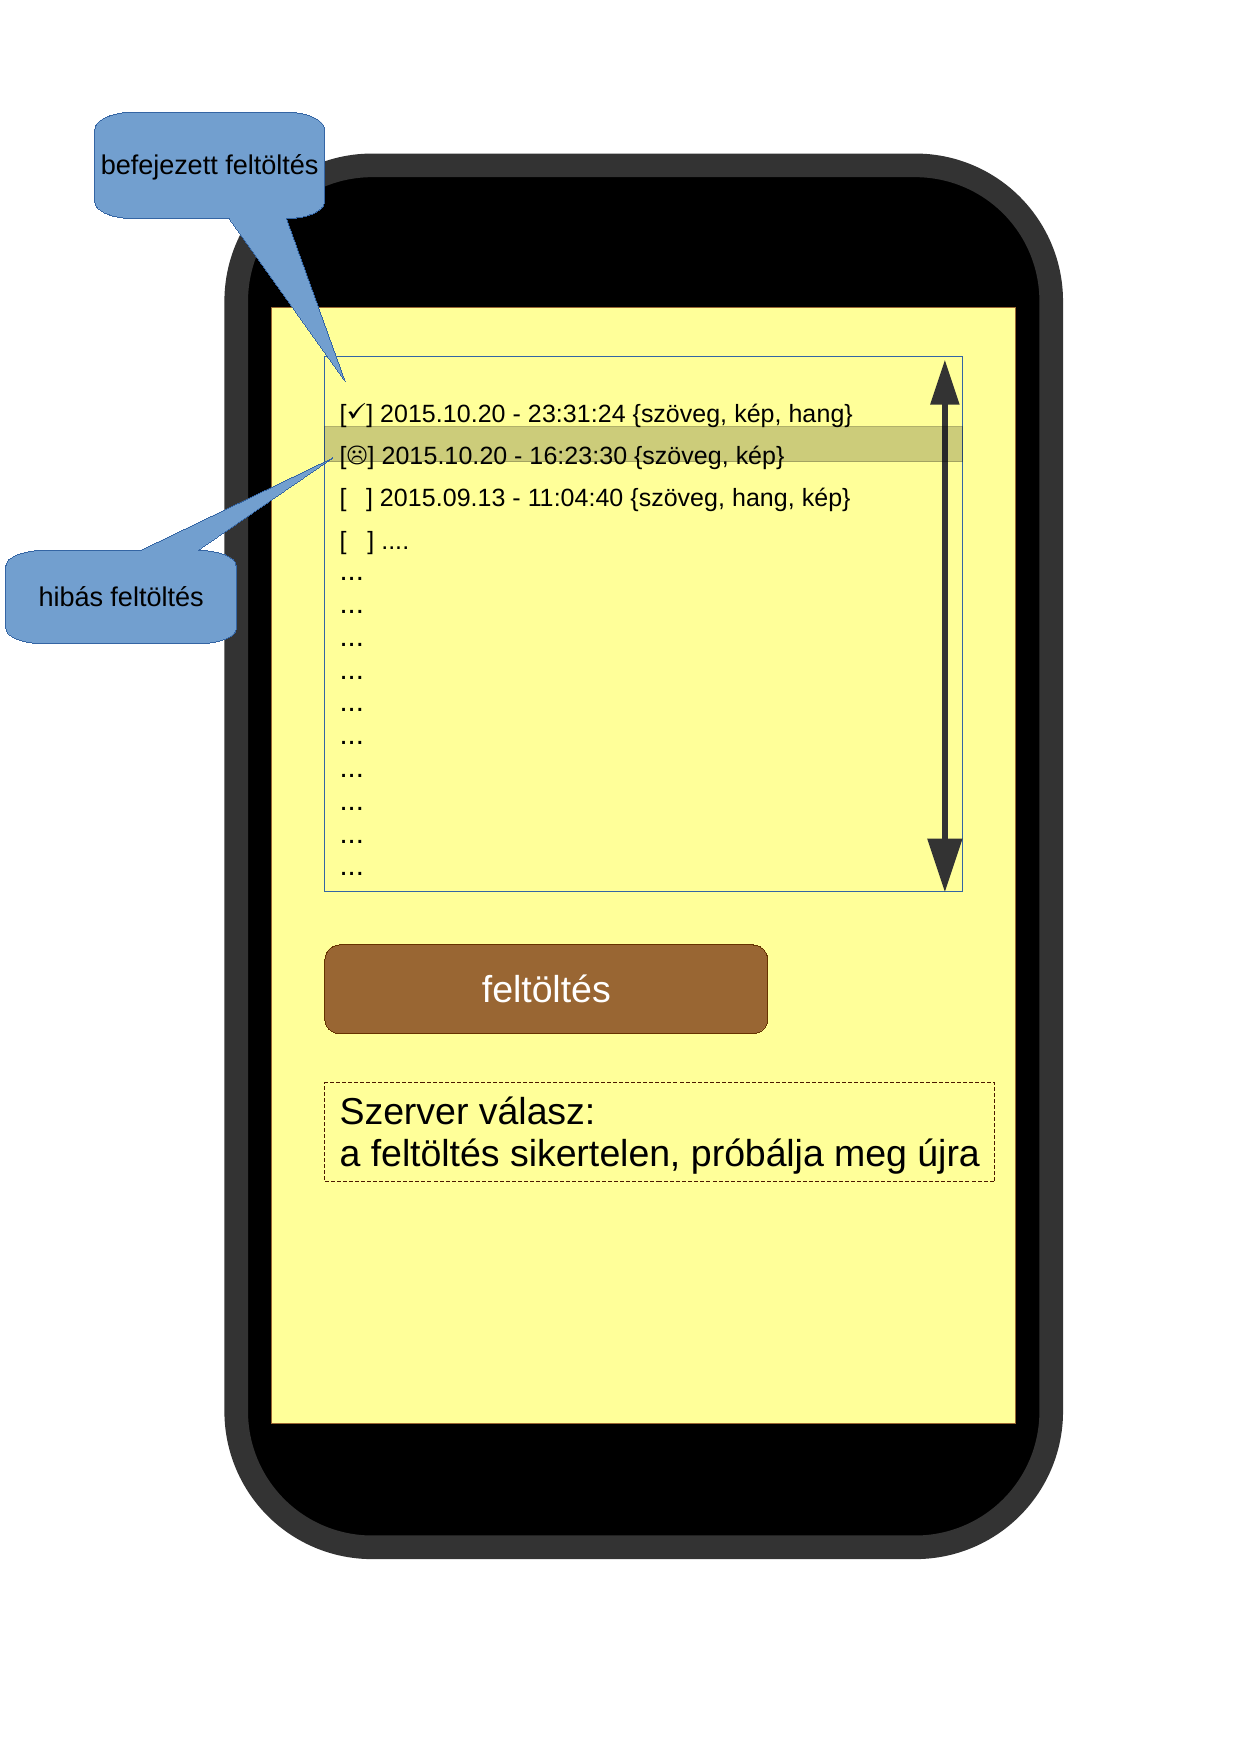

befejezett feltöltés
Jegyzet:
[✓] 2015.10.20 - 23:31:24 {szöveg, kép, hang}
[] 2015.10.20 - 16:23:30 {szöveg, kép}
[ ] 2015.09.13 - 11:04:40 {szöveg, hang, kép}
[ ] ....
...
...
...
...
...
...
...
...
...
...
3 fakókeselyű
hibás feltöltés
pozíció rögzítése
47.9024886,20.3865597
hang jegyzet
rec0003.ogg
feltöltés
kép csatolás
img0001.jpg
img0002.jpg
Szerver válasz:
a feltöltés sikertelen, próbálja meg újra
eltárol